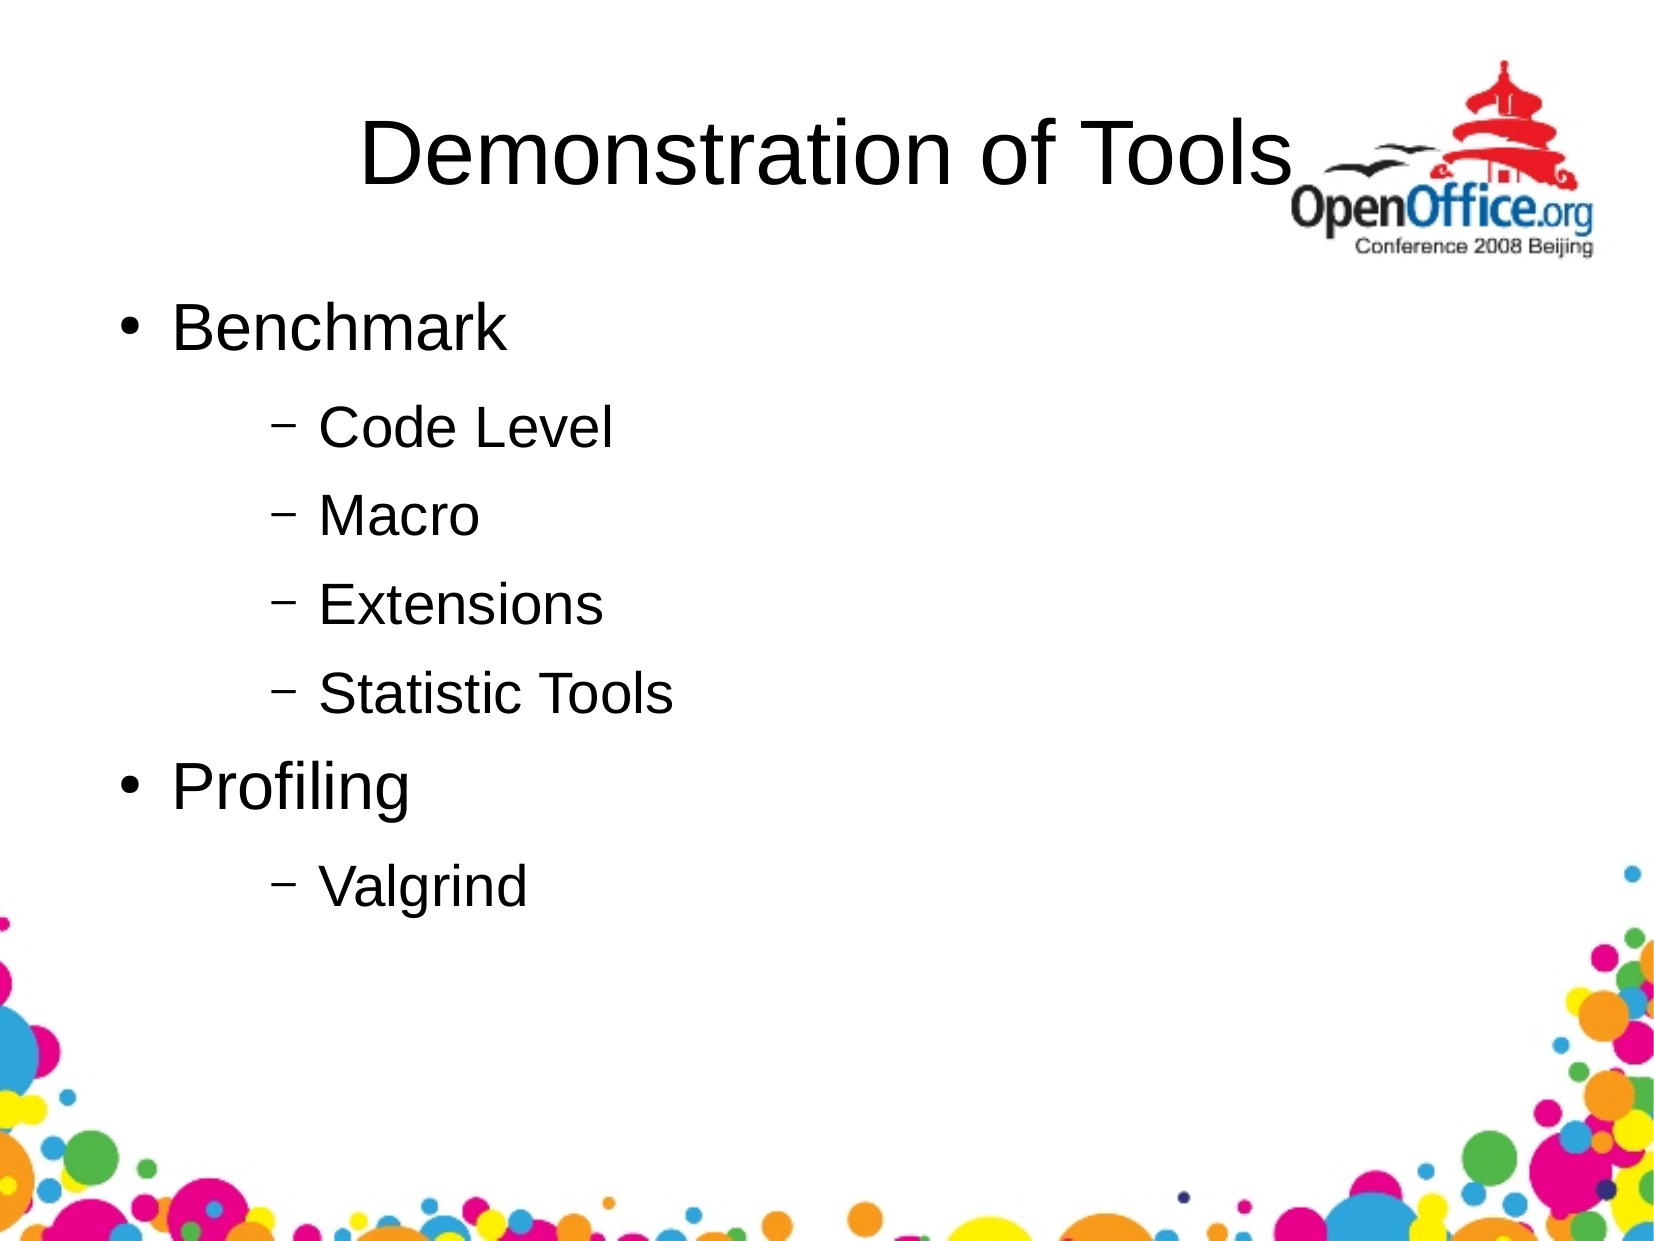

# Demonstration of Tools
Benchmark
Code Level
Macro
Extensions
Statistic Tools
Profiling
Valgrind